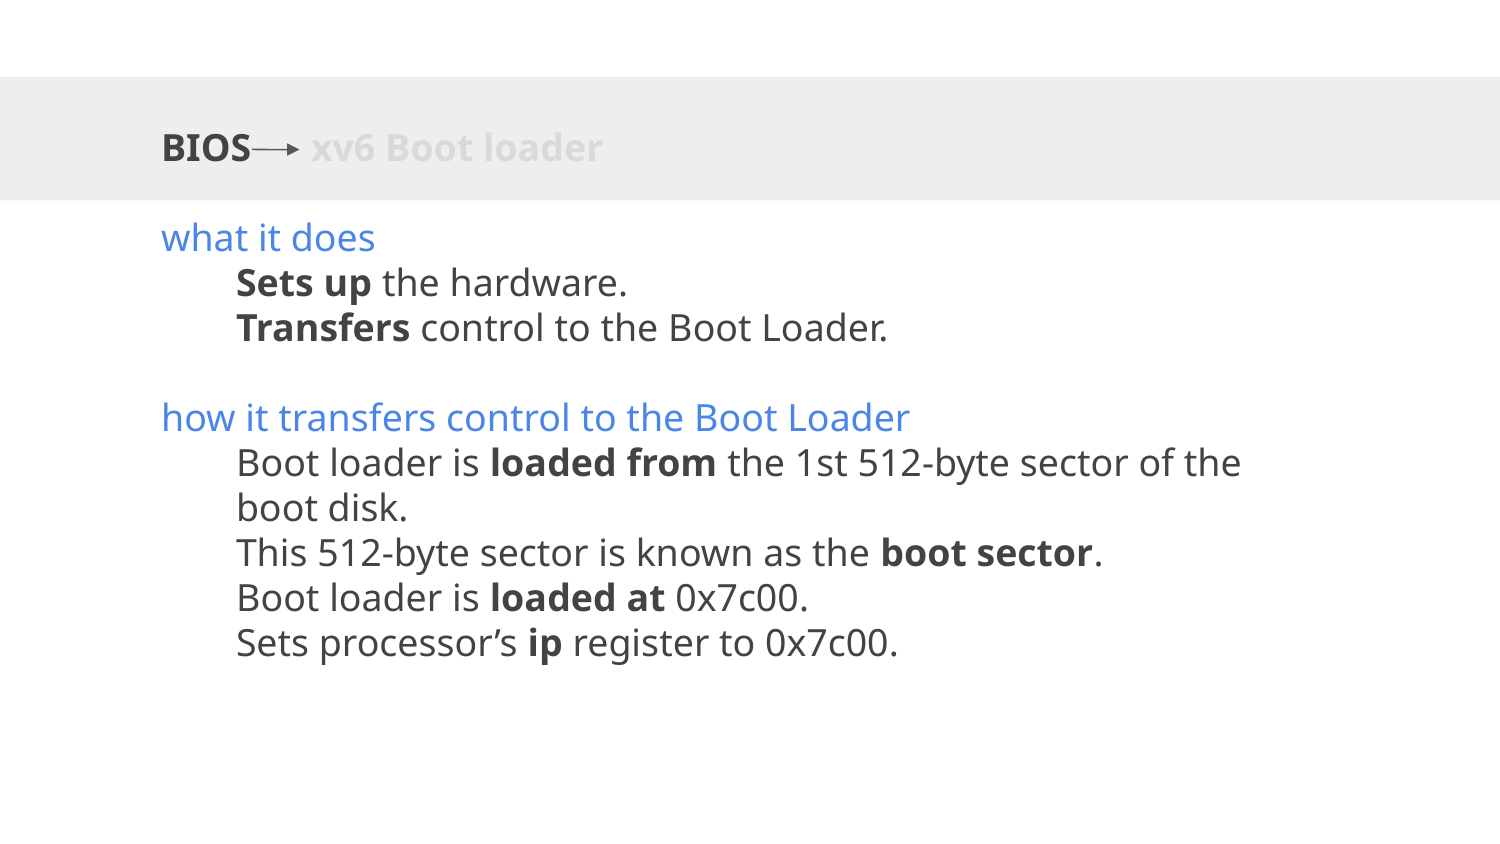

BIOS	xv6 Boot loader
what it does
Sets up the hardware.
Transfers control to the Boot Loader.
how it transfers control to the Boot Loader
Boot loader is loaded from the 1st 512-byte sector of the boot disk.
This 512-byte sector is known as the boot sector.
Boot loader is loaded at 0x7c00.
Sets processor’s ip register to 0x7c00.